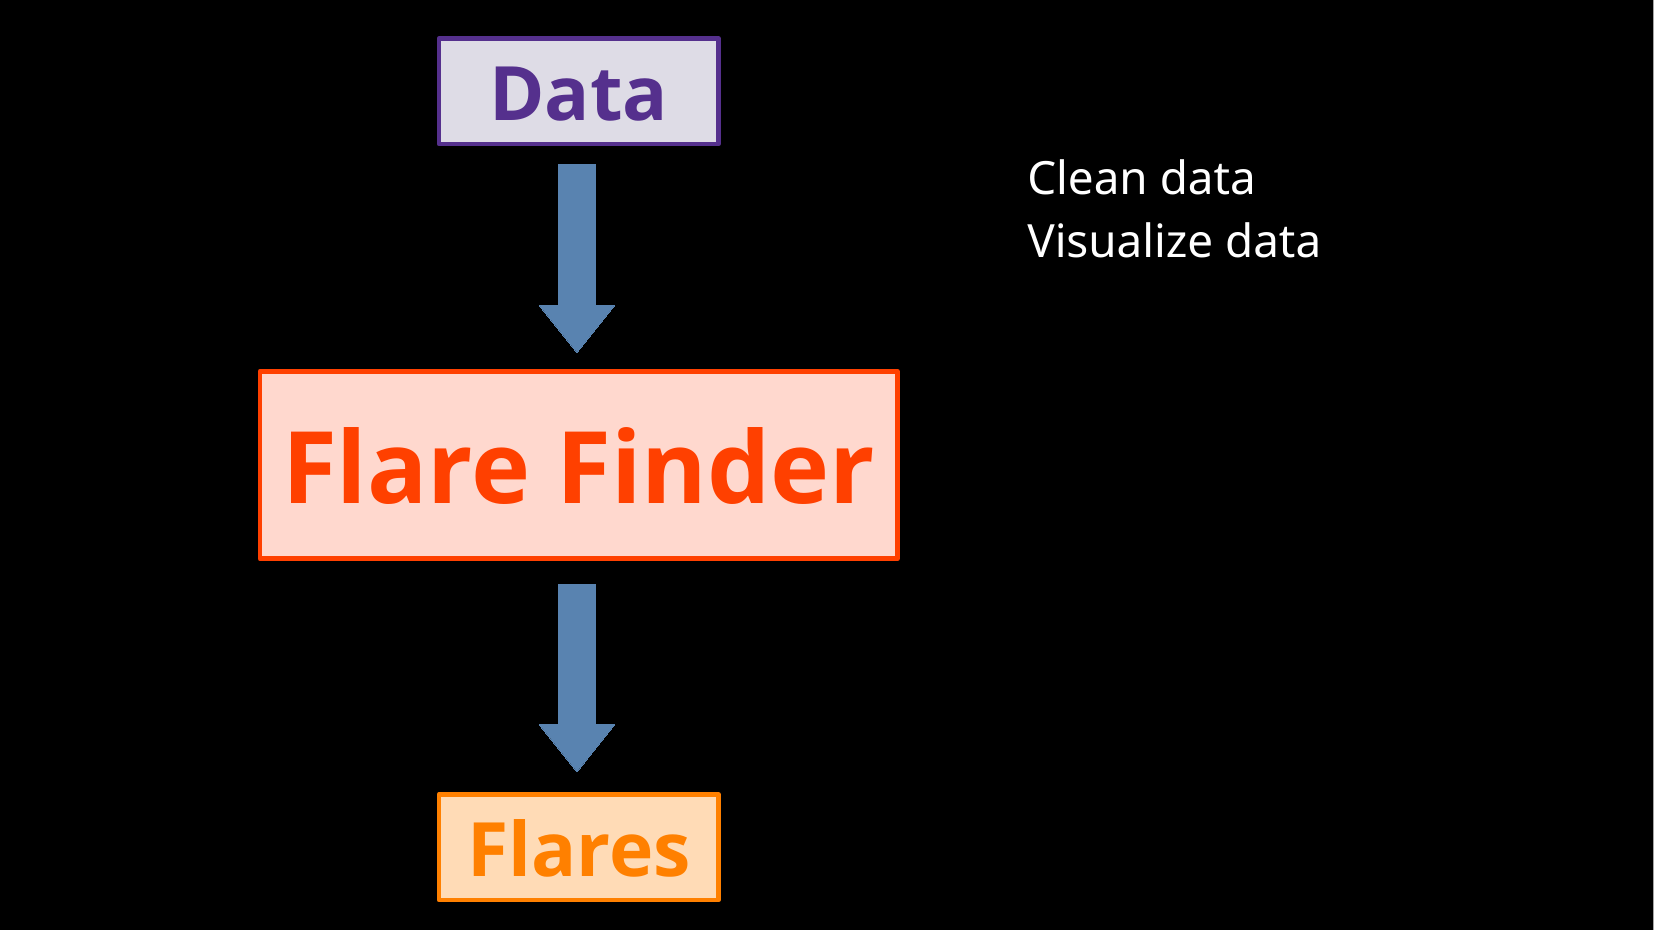

Data
Clean data
Visualize data
Flare Finder
Flares